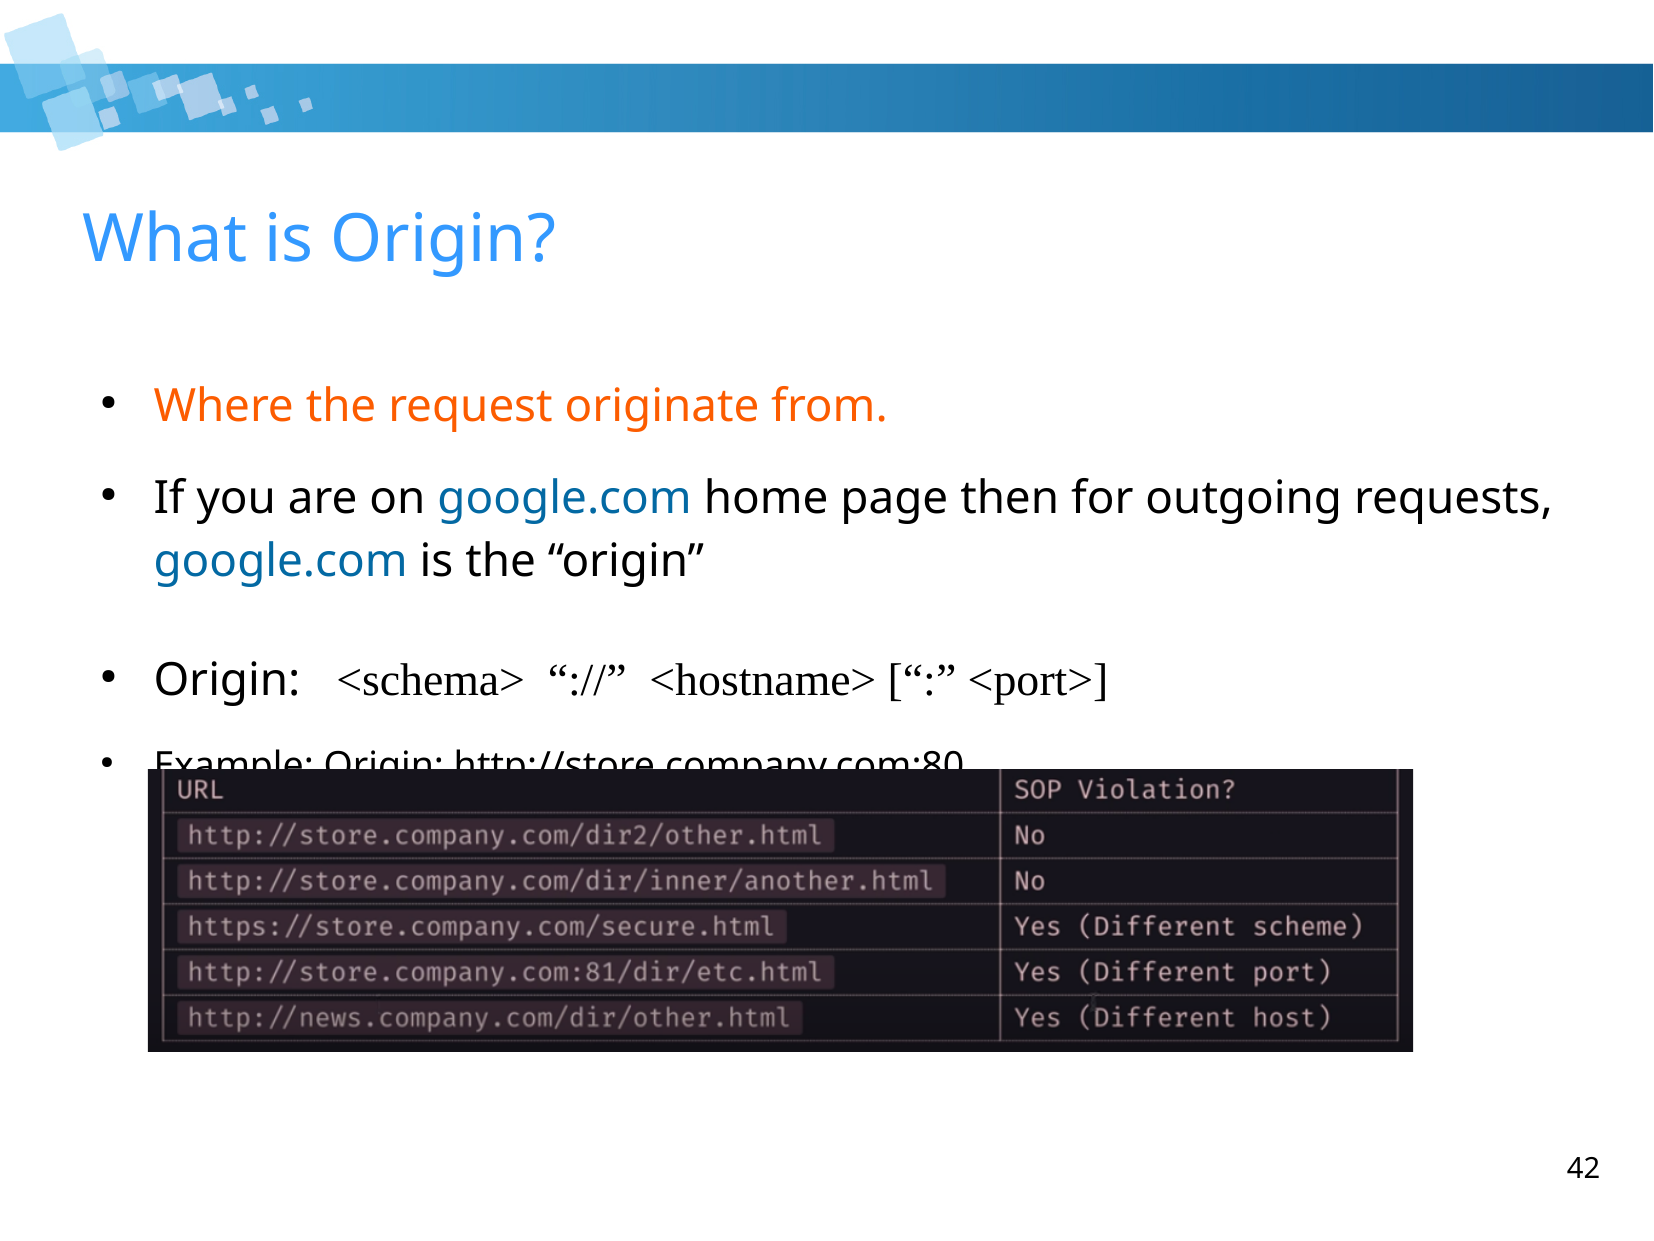

# What is Origin?
Where the request originate from.
If you are on google.com home page then for outgoing requests, google.com is the “origin”
Origin: <schema> “://” <hostname> [“:” <port>]
Example: Origin: http://store.company.com:80
42